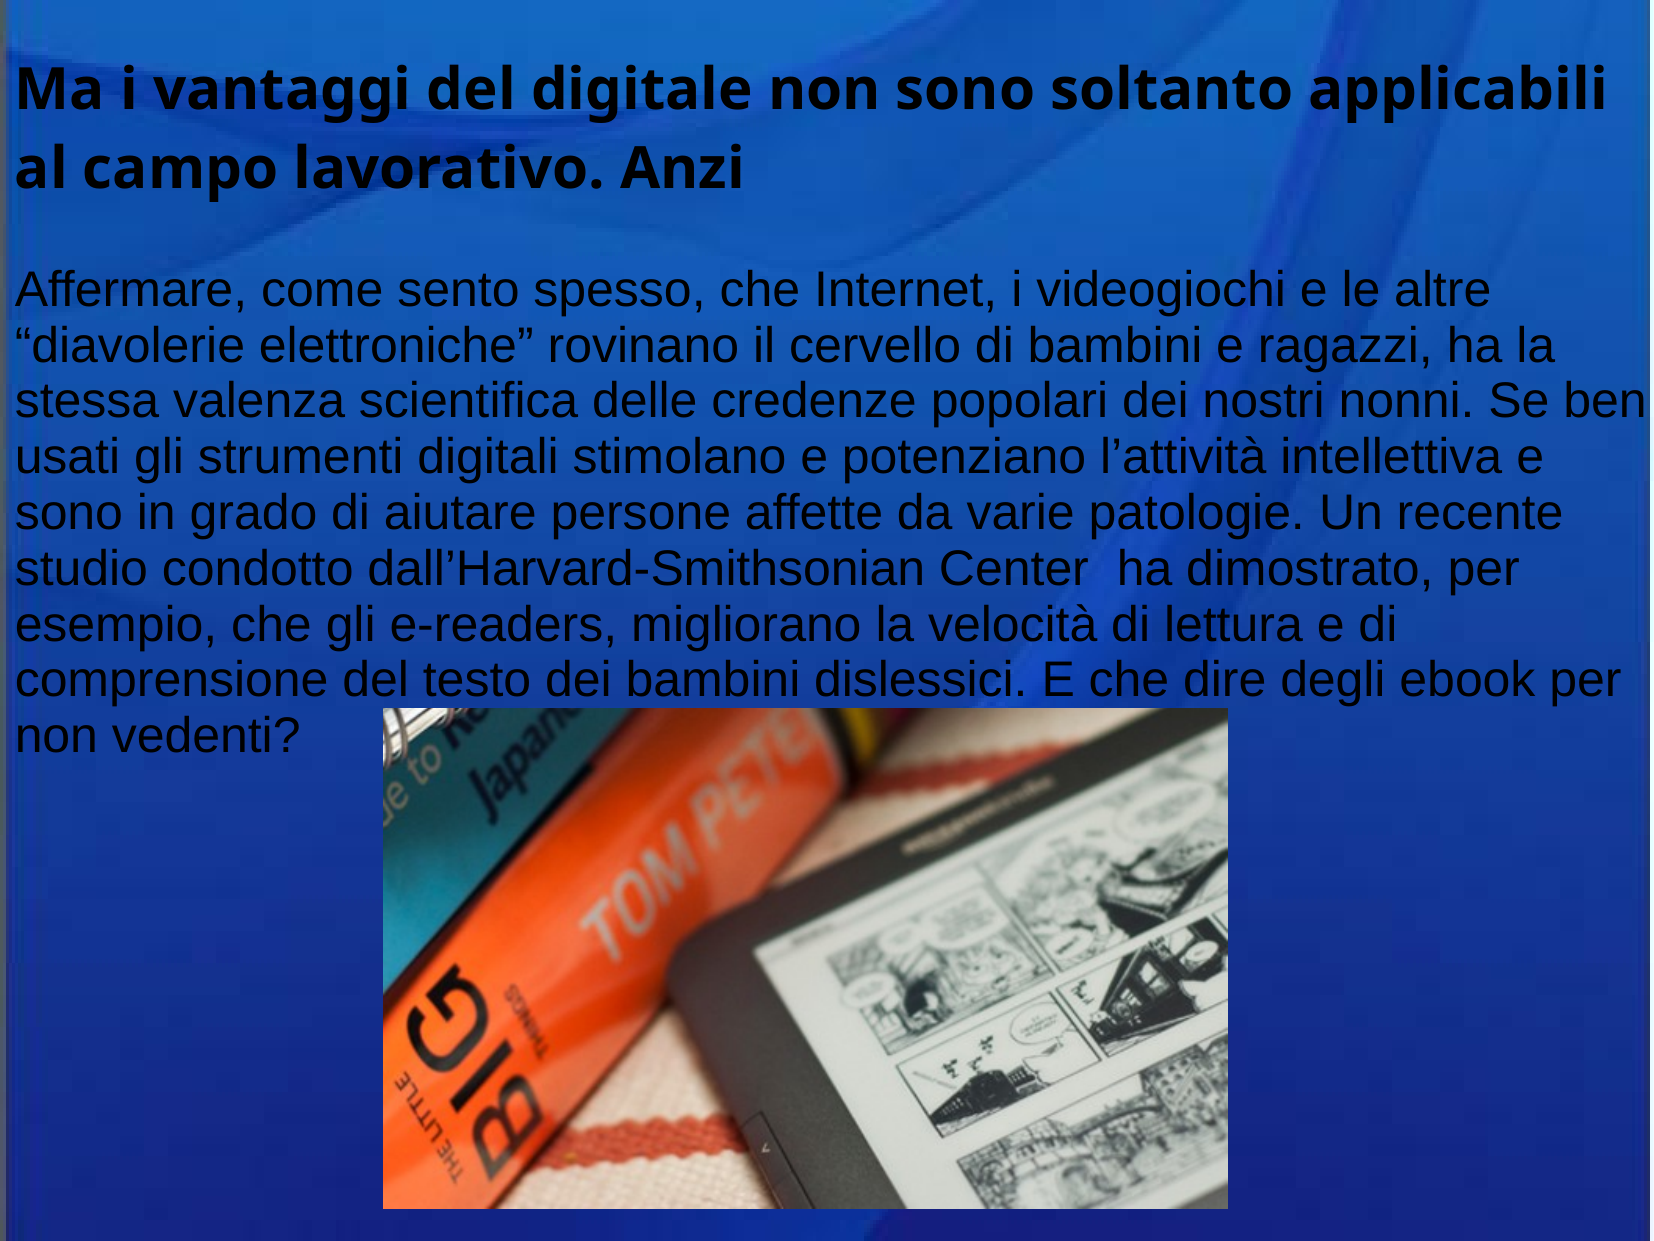

Ma i vantaggi del digitale non sono soltanto applicabili al campo lavorativo. Anzi
Affermare, come sento spesso, che Internet, i videogiochi e le altre “diavolerie elettroniche” rovinano il cervello di bambini e ragazzi, ha la stessa valenza scientifica delle credenze popolari dei nostri nonni. Se ben usati gli strumenti digitali stimolano e potenziano l’attività intellettiva e sono in grado di aiutare persone affette da varie patologie. Un recente studio condotto dall’Harvard-Smithsonian Center ha dimostrato, per esempio, che gli e-readers, migliorano la velocità di lettura e di comprensione del testo dei bambini dislessici. E che dire degli ebook per non vedenti?